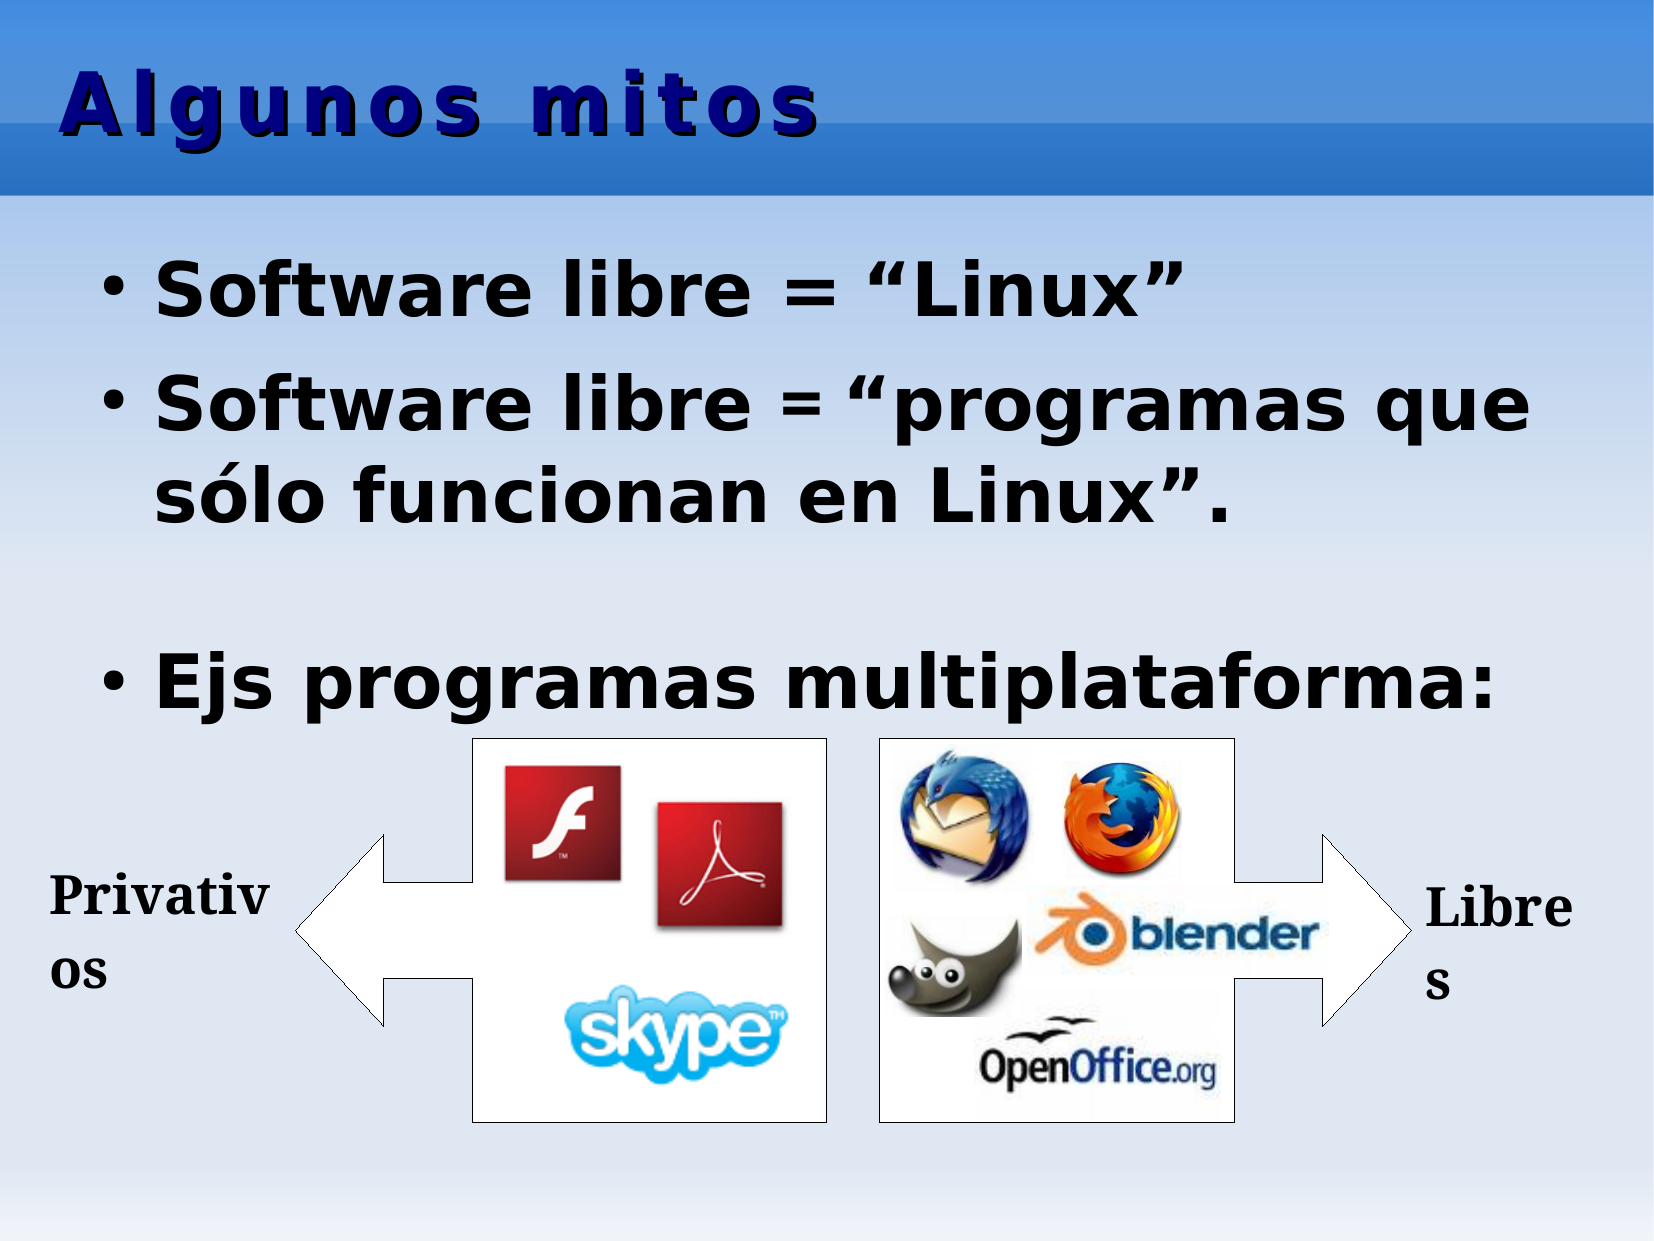

# Algunos mitos
Software libre = “Linux”
Software libre = “programas que sólo funcionan en Linux”.
Ejs programas multiplataforma:
Privativos
Libres